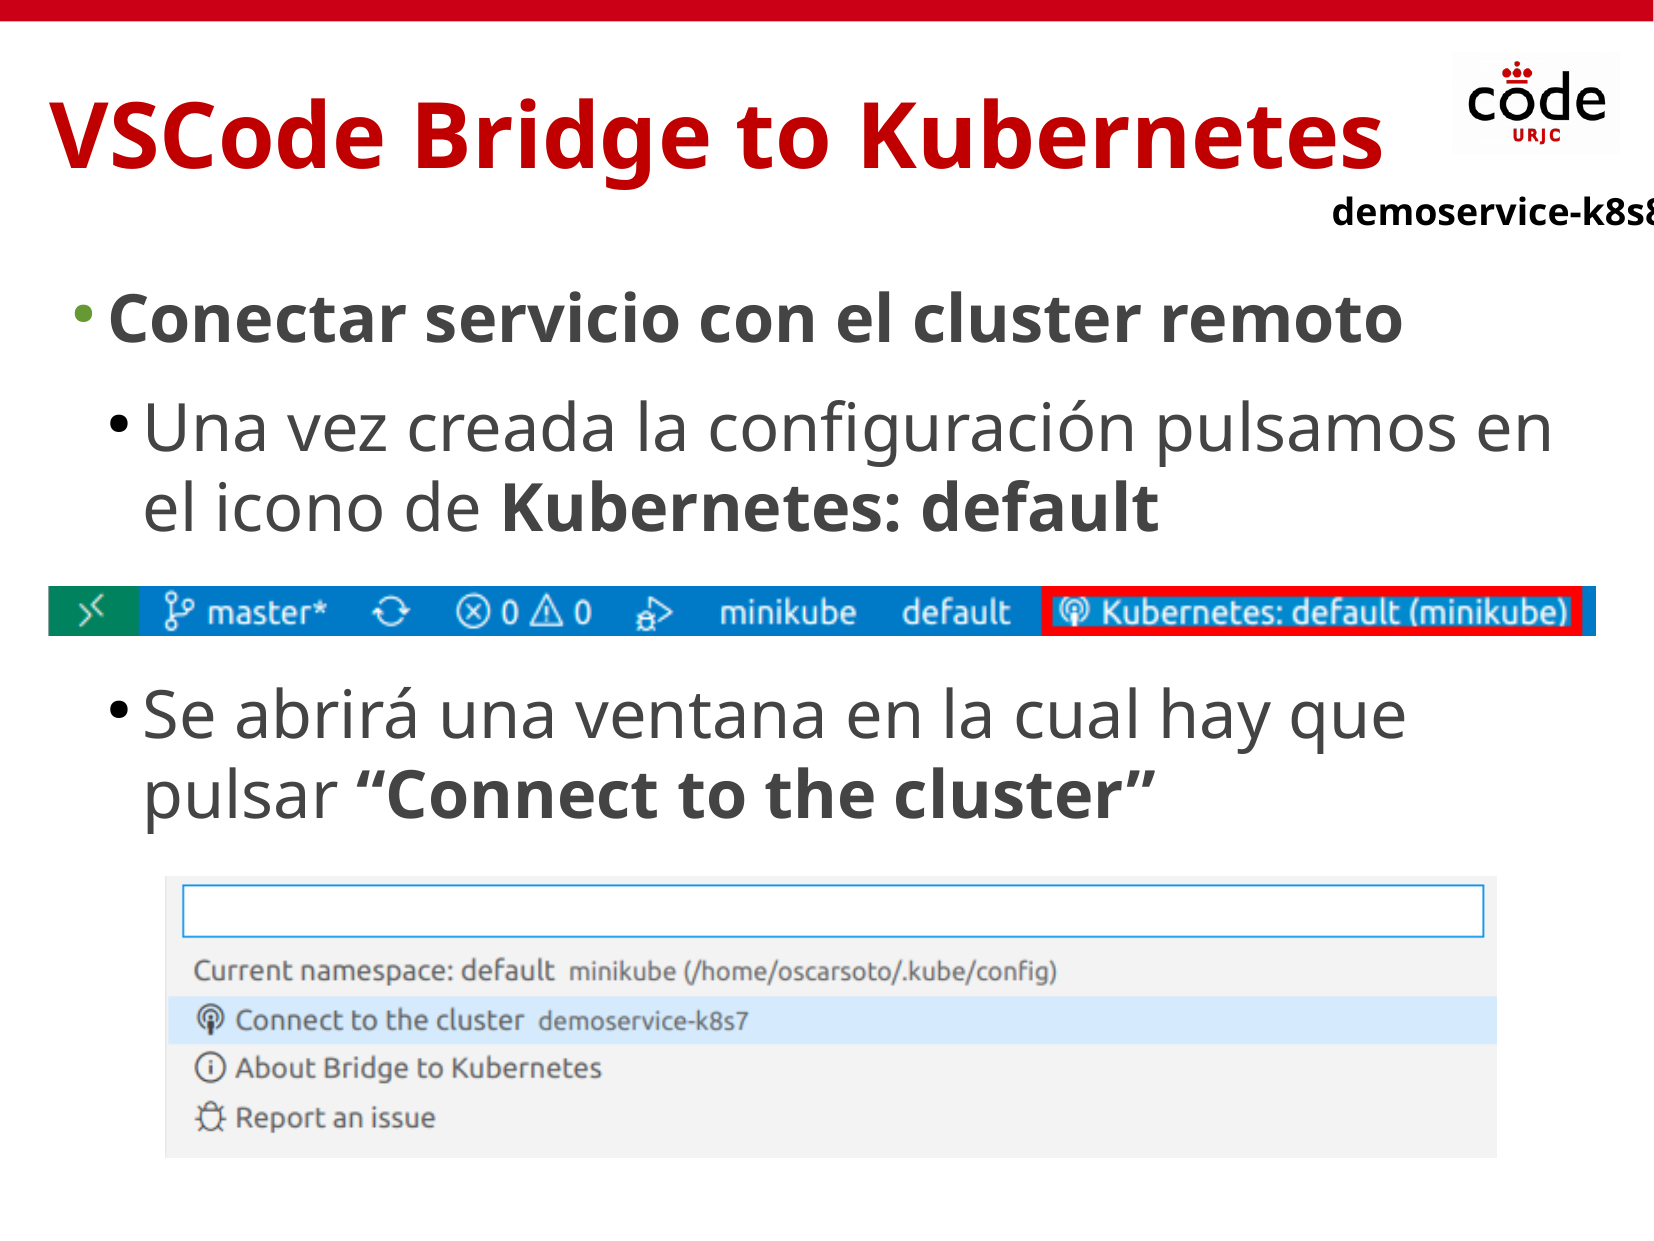

# VSCode Bridge to Kubernetes
demoservice-k8s8
Conectar servicio con el cluster remoto
Una vez creada la configuración pulsamos en el icono de Kubernetes: default
Se abrirá una ventana en la cual hay que pulsar “Connect to the cluster”